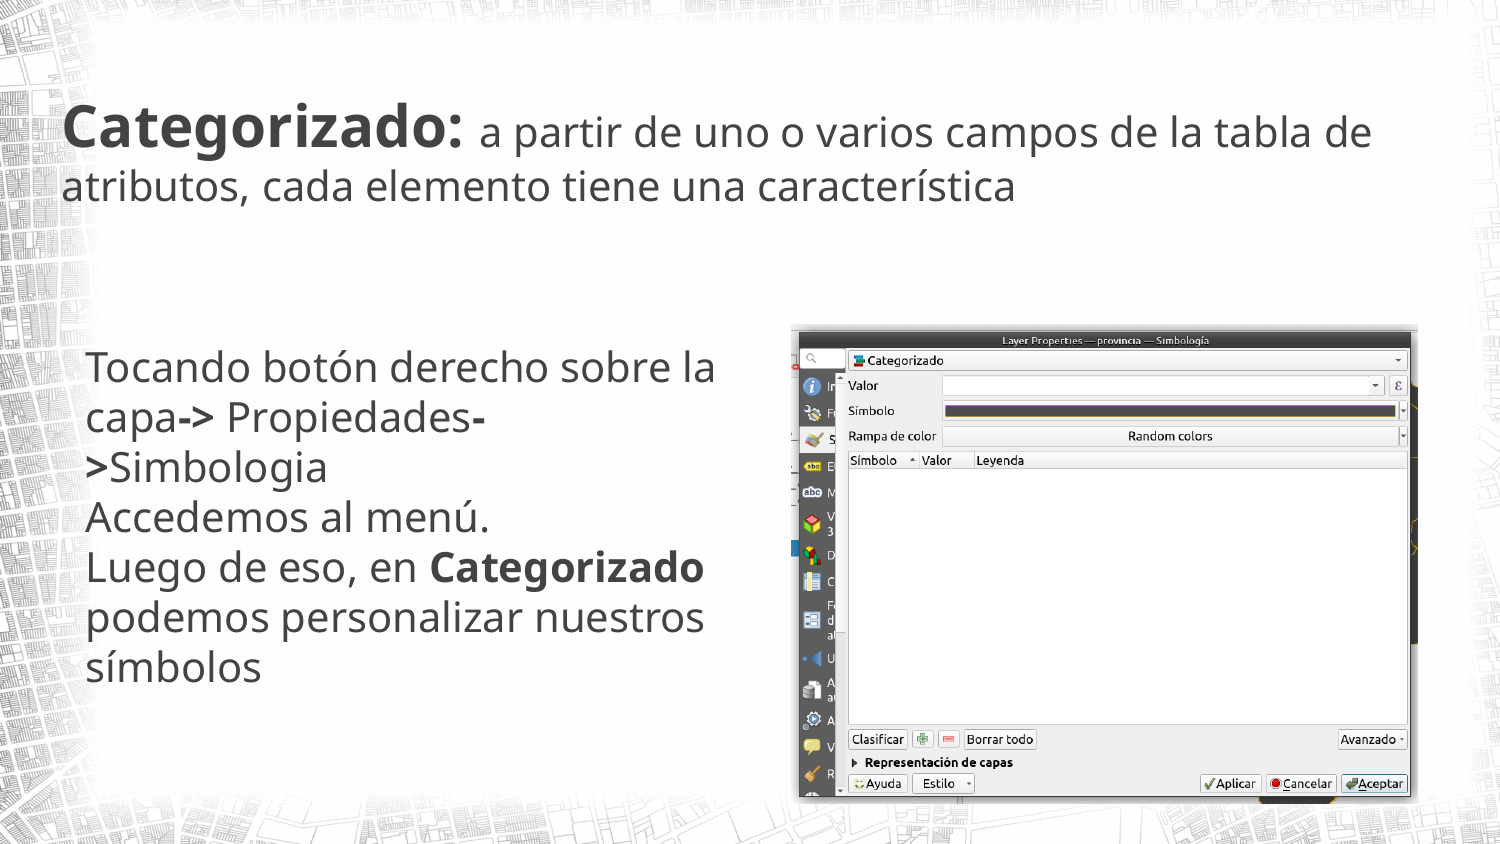

Categorizado: a partir de uno o varios campos de la tabla de atributos, cada elemento tiene una característica
Tocando botón derecho sobre la capa-> Propiedades->Simbologia
Accedemos al menú.
Luego de eso, en Categorizado podemos personalizar nuestros símbolos